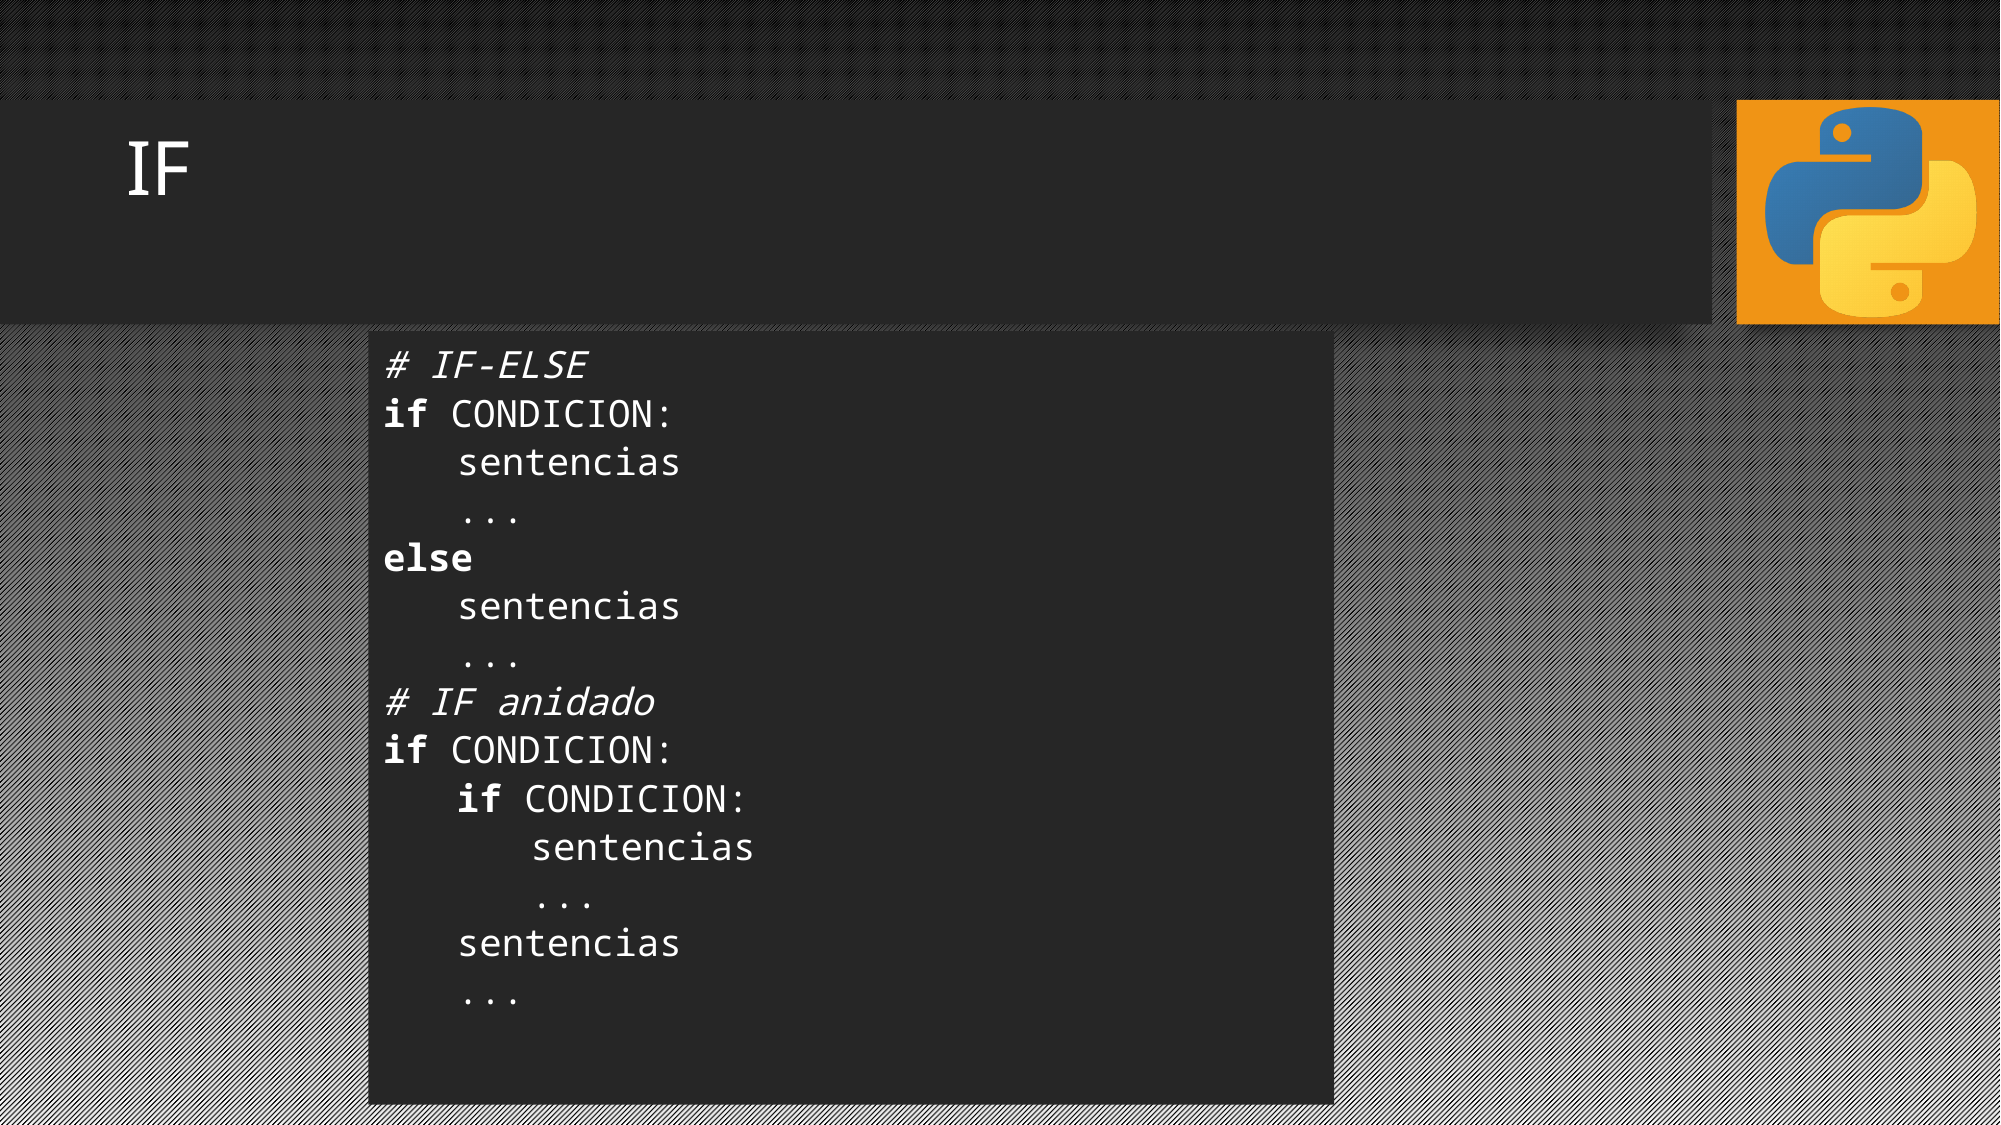

# IF
# IF-ELSE
if CONDICION:
	sentencias
	...
else
	sentencias
	...
# IF anidado
if CONDICION:
	if CONDICION:
		sentencias
		...
	sentencias
	...